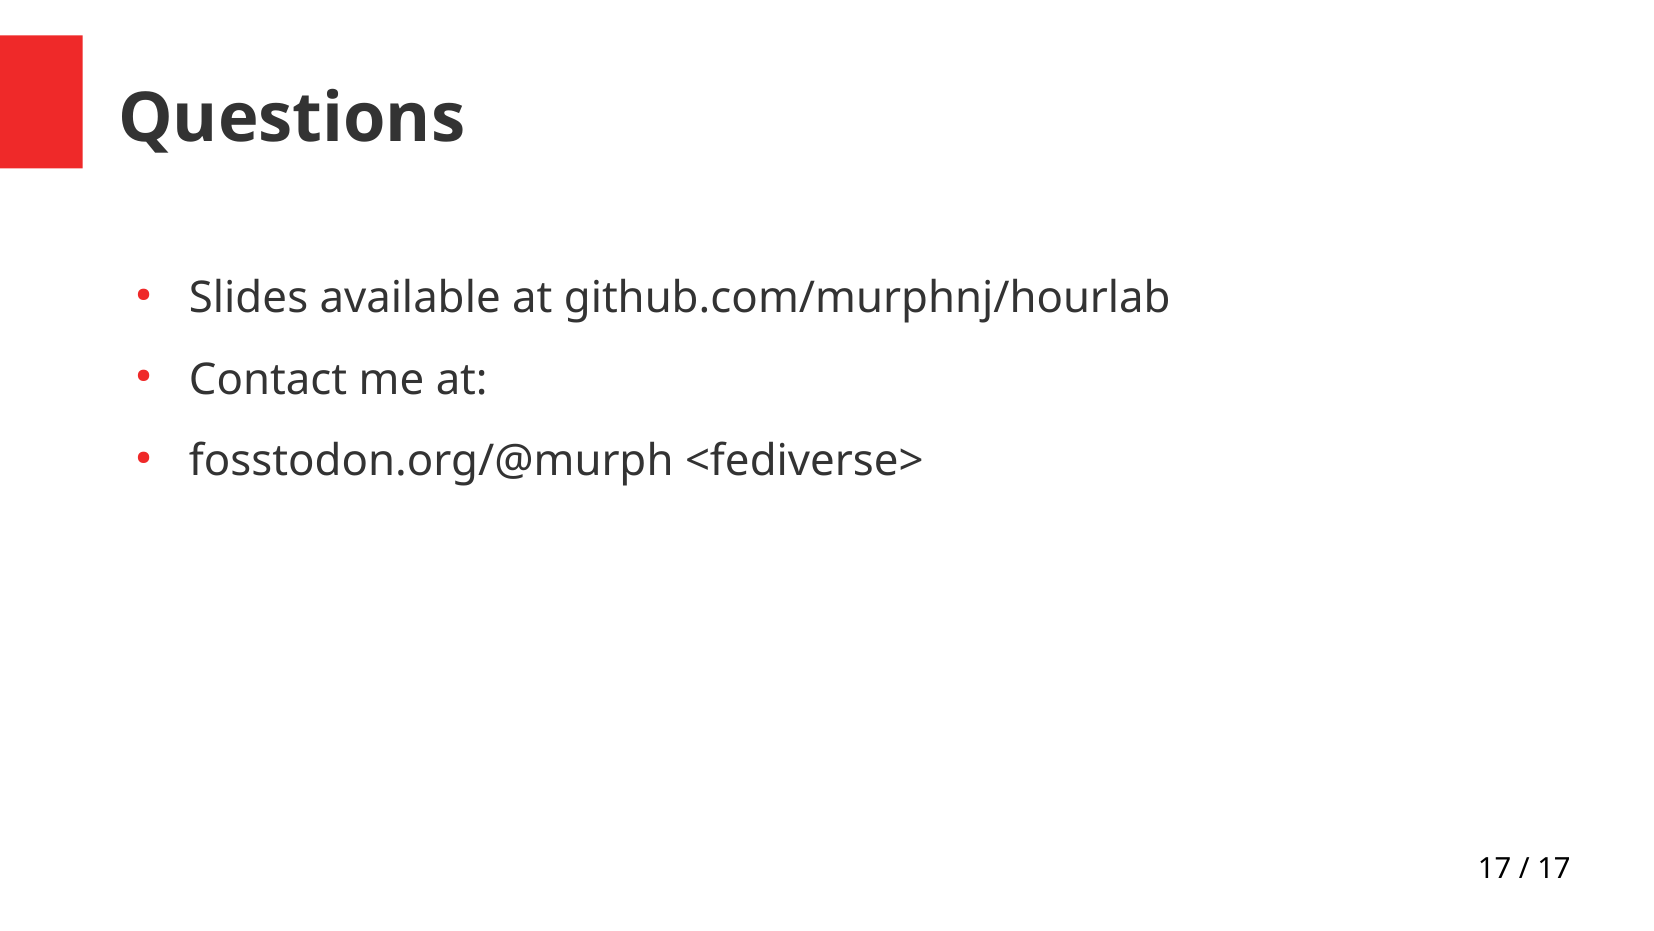

# Questions
Slides available at github.com/murphnj/hourlab
Contact me at:
fosstodon.org/@murph <fediverse>
17